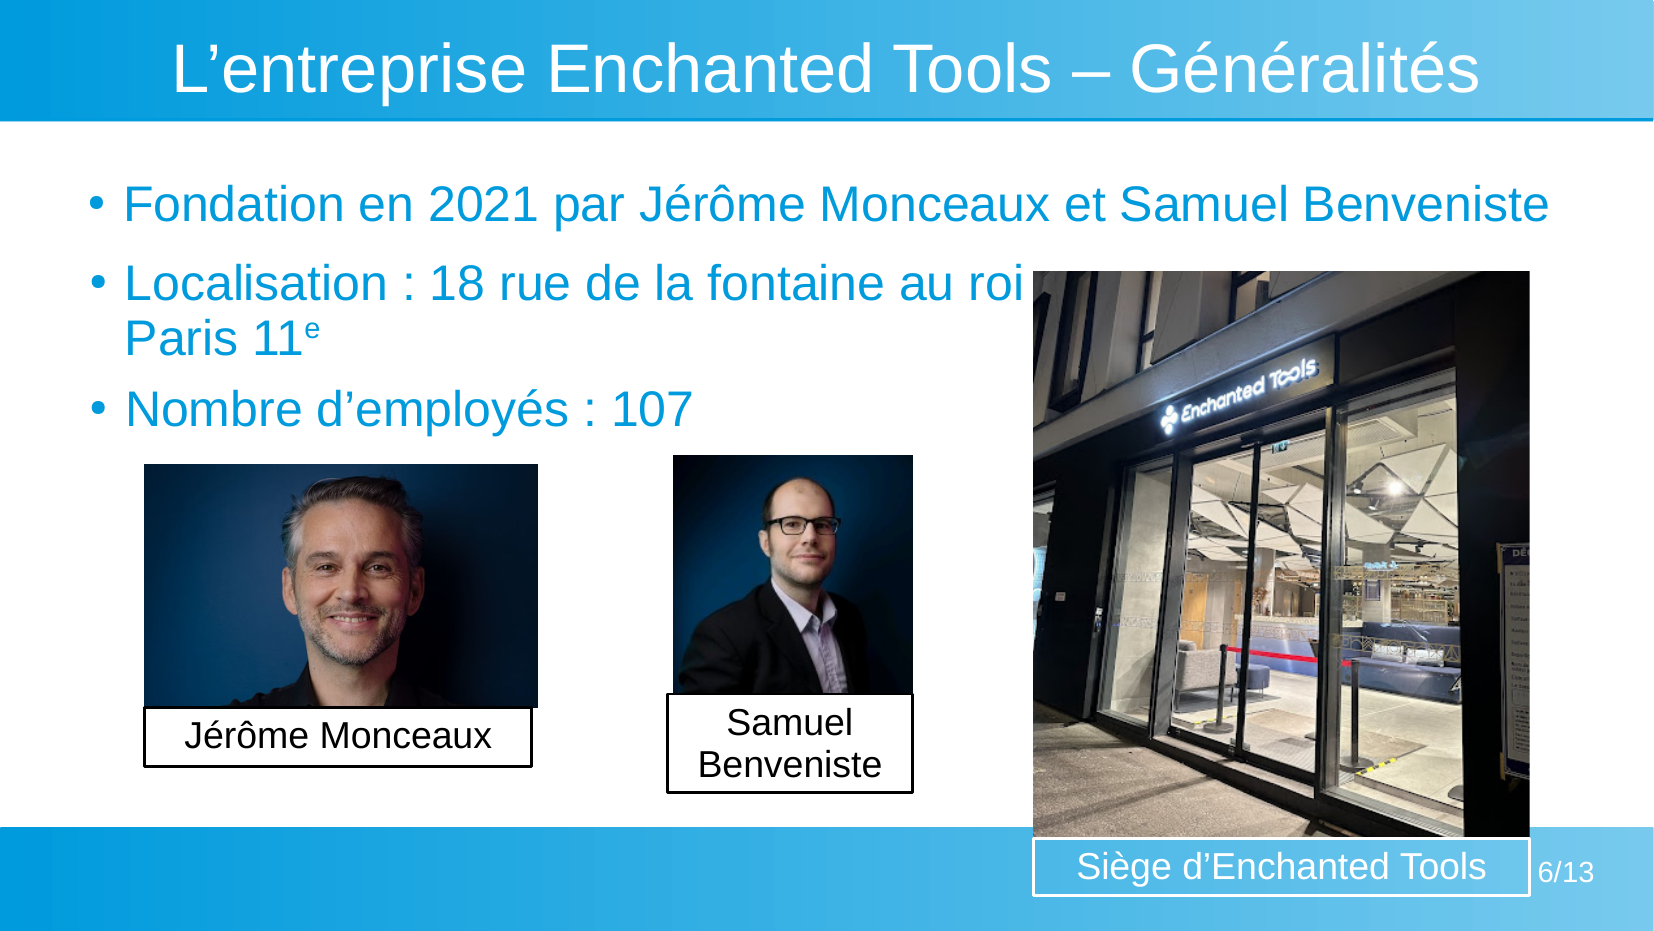

# L’entreprise Enchanted Tools – Généralités
Fondation en 2021 par Jérôme Monceaux et Samuel Benveniste
Localisation : 18 rue de la fontaine au roi
Paris 11e
Nombre d’employés : 107
Samuel Benveniste
Jérôme Monceaux
Siège d’Enchanted Tools
6